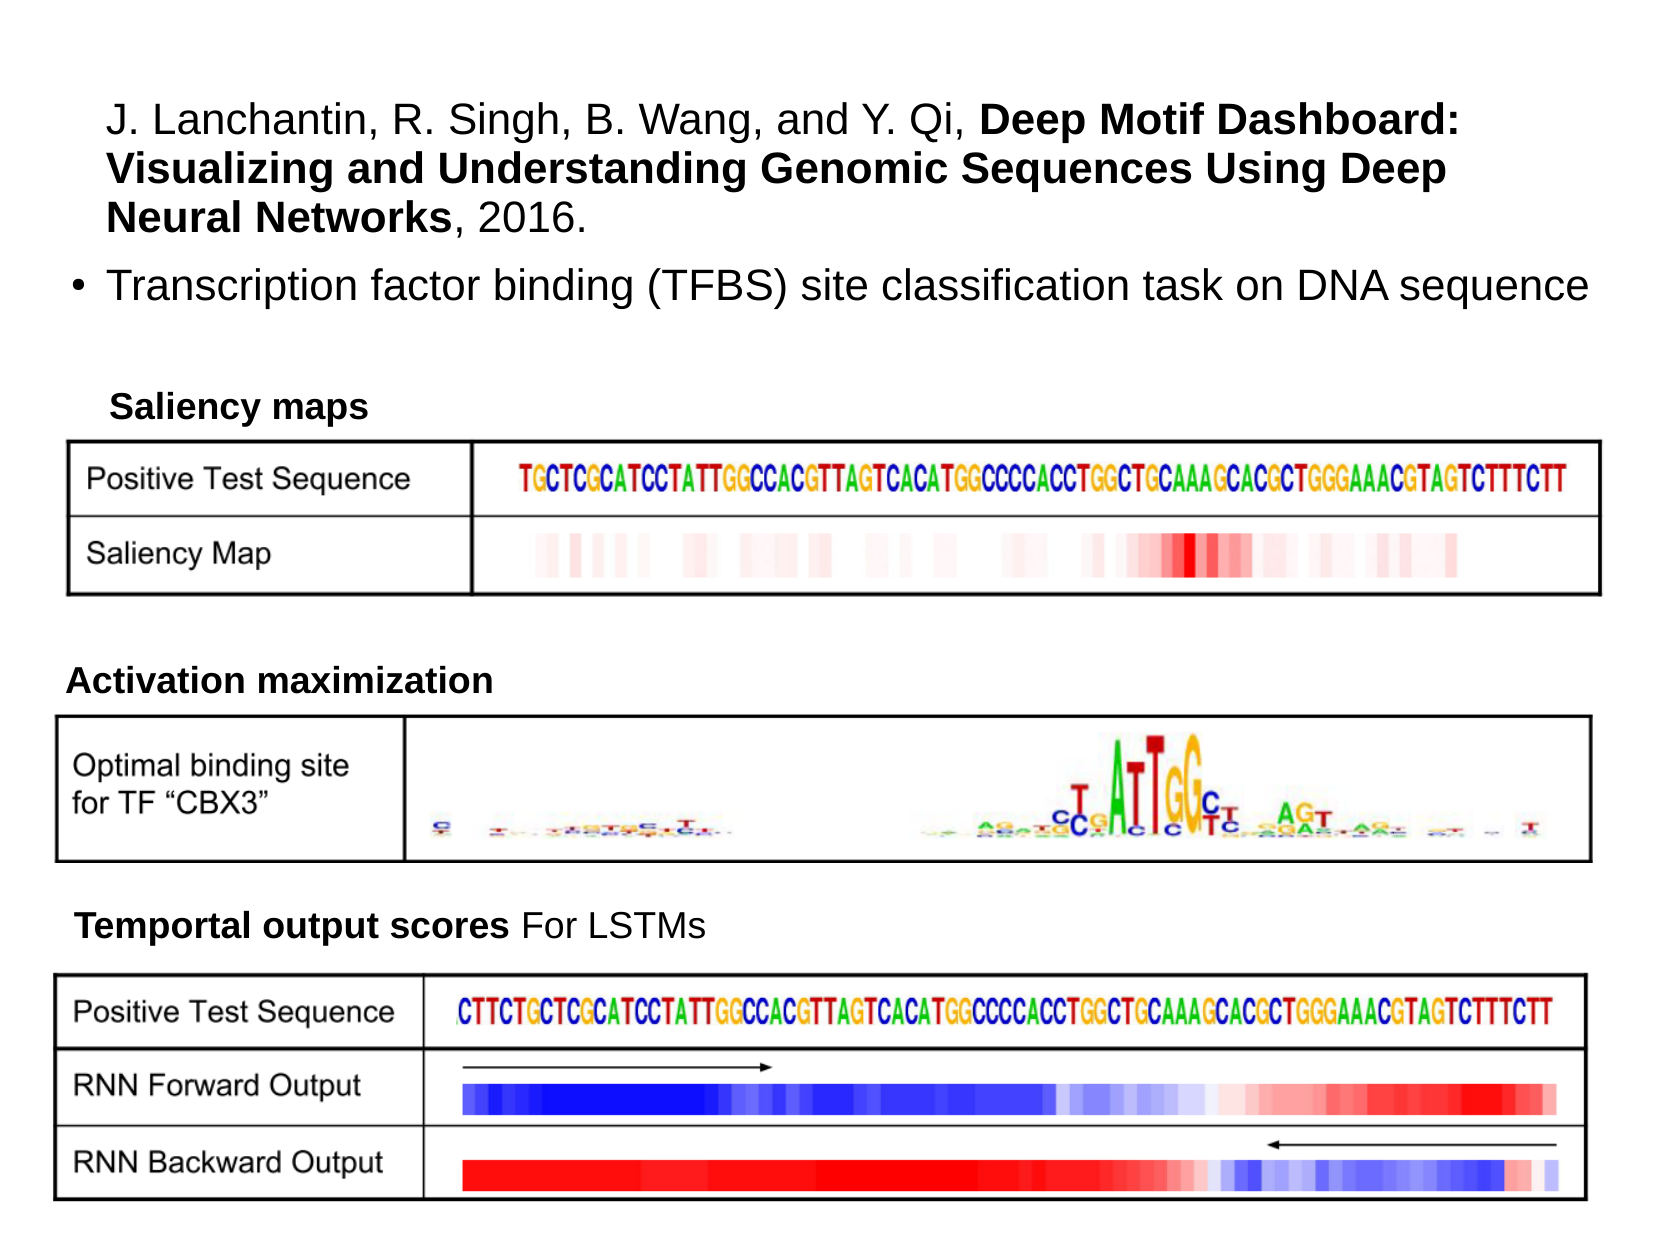

# J. Lanchantin, R. Singh, B. Wang, and Y. Qi, Deep Motif Dashboard: Visualizing and Understanding Genomic Sequences Using Deep Neural Networks, 2016.
Transcription factor binding (TFBS) site classification task on DNA sequence
Saliency maps
Activation maximization
Temportal output scores For LSTMs